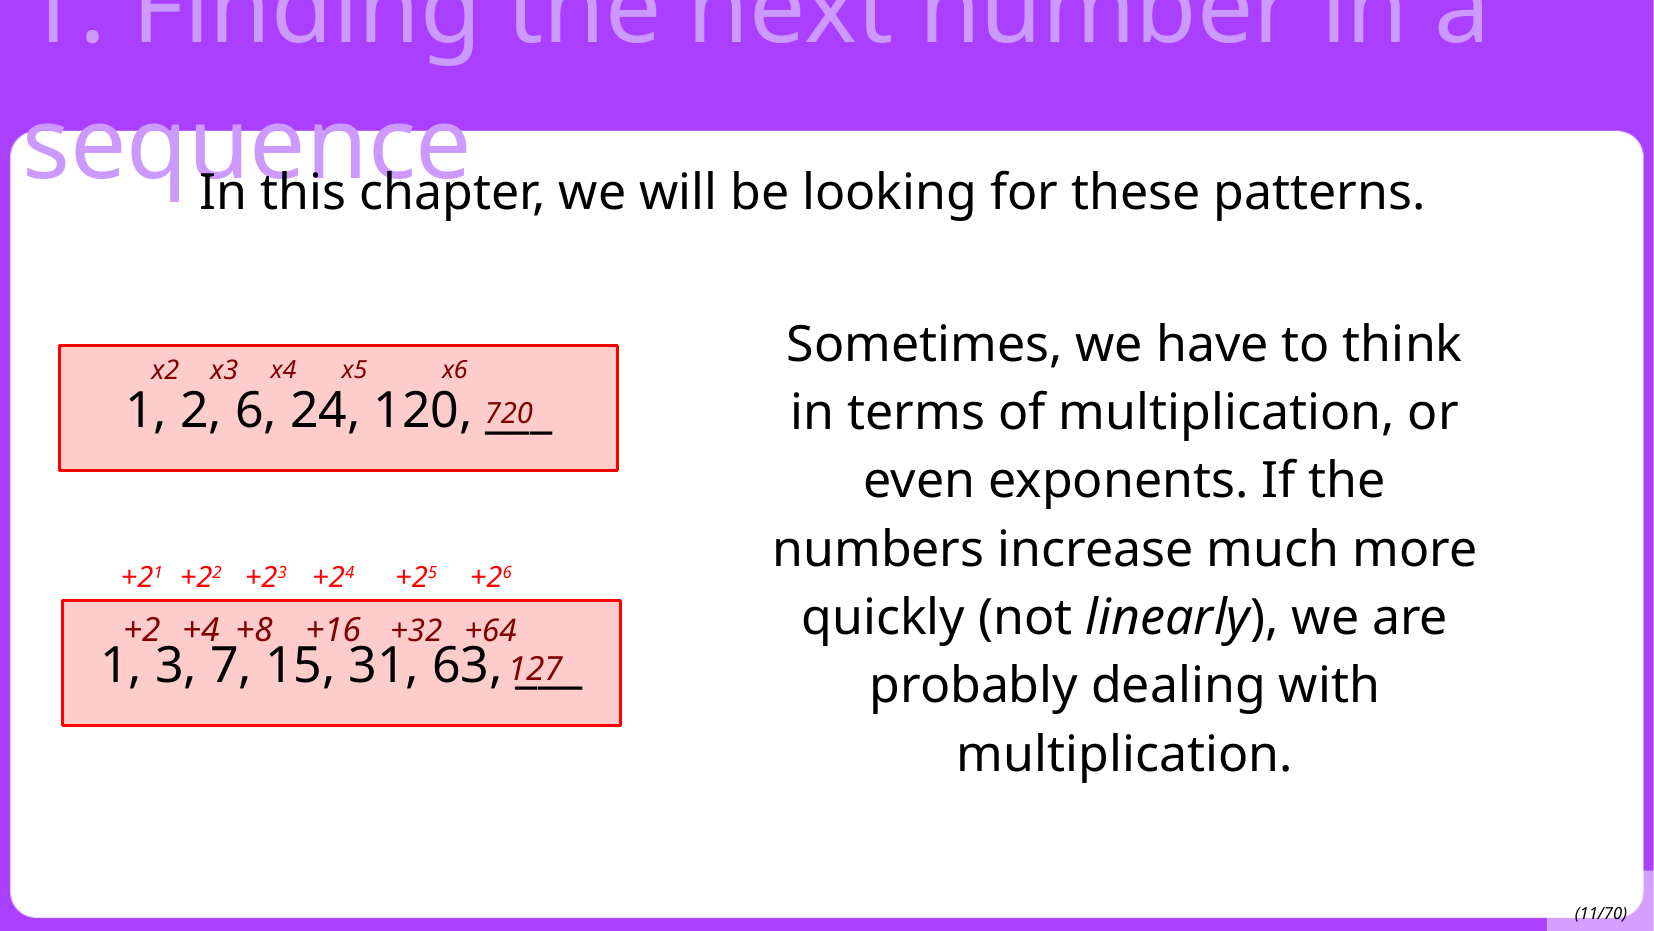

# 1. Finding the next number in a sequence
In this chapter, we will be looking for these patterns.
Sometimes, we have to think in terms of multiplication, or even exponents. If the numbers increase much more quickly (not linearly), we are probably dealing with multiplication.
x4
x5
x6
x2
x3
1, 2, 6, 24, 120, ___
720
+24
+25
+26
+21
+22
+23
+16
+32
+64
+2
+4
+8
1, 3, 7, 15, 31, 63, ___
127